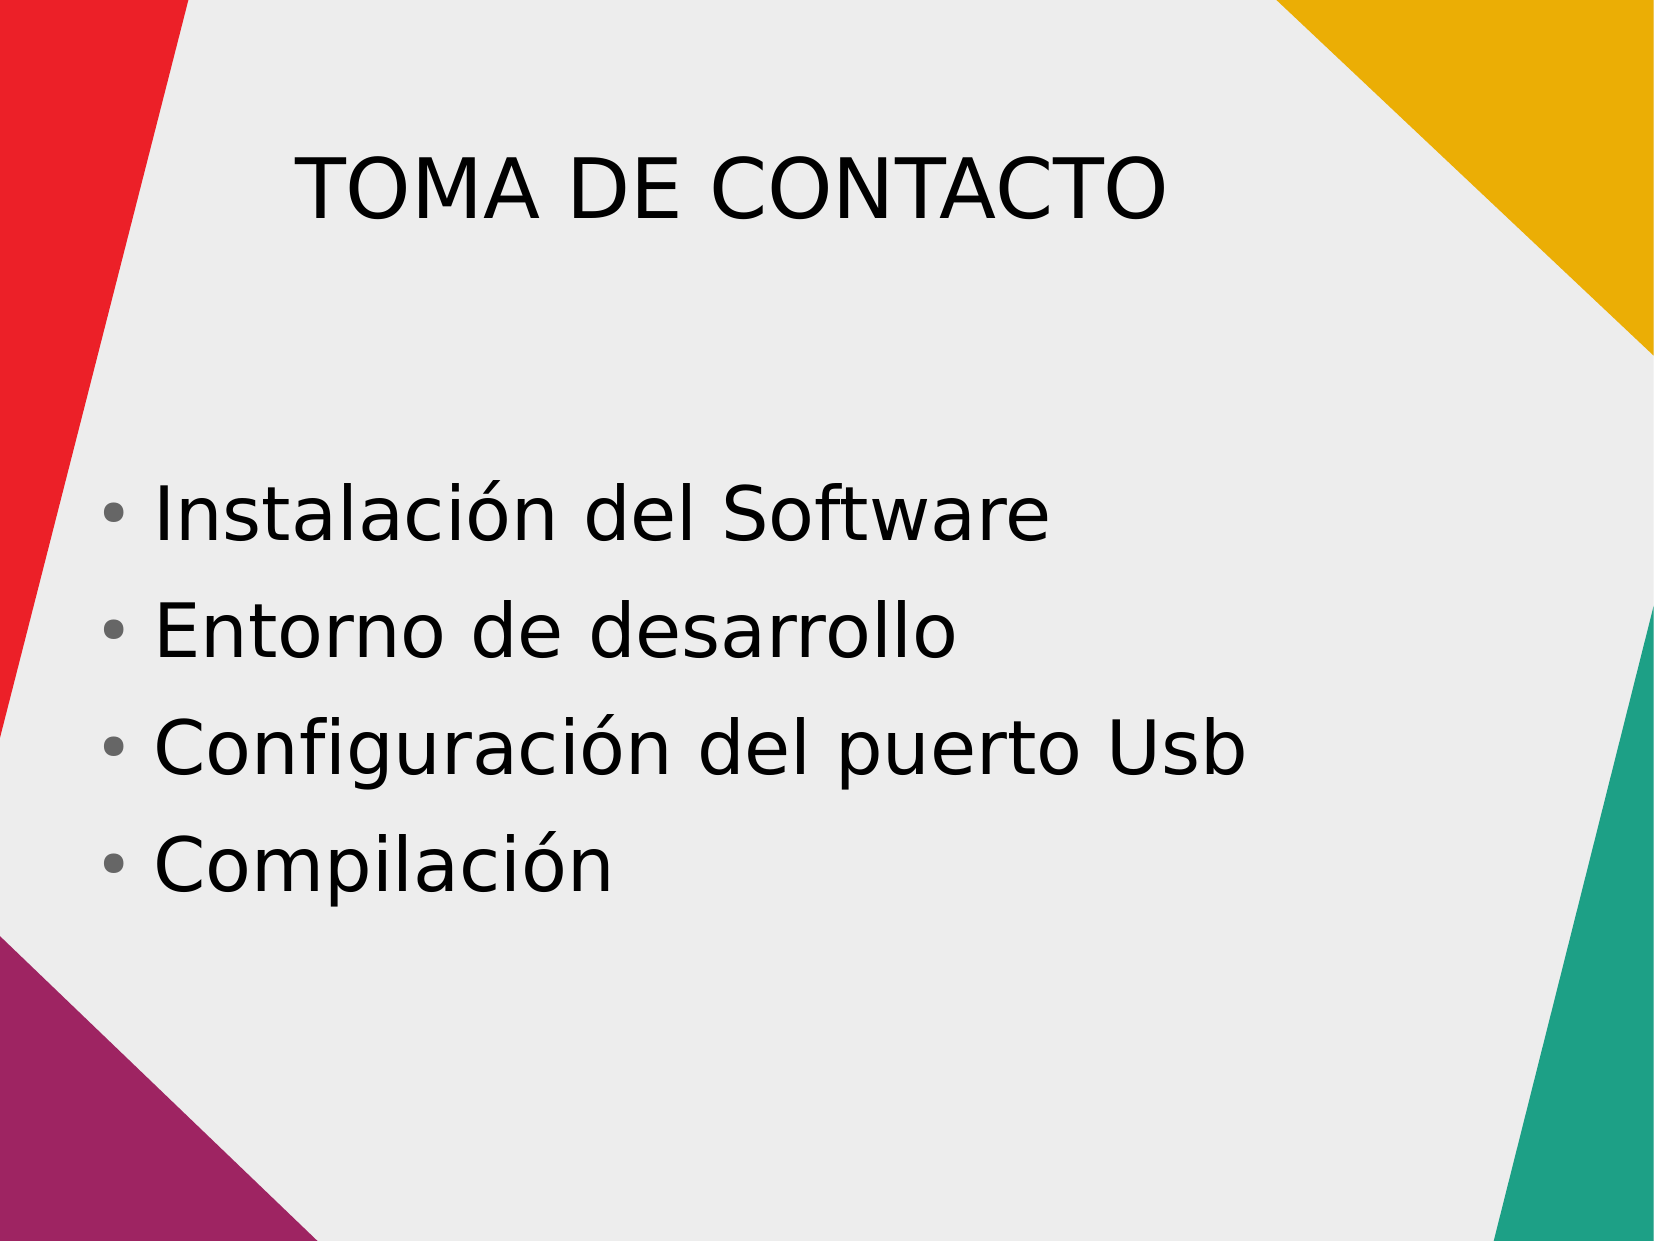

# TOMA DE CONTACTO
Instalación del Software
Entorno de desarrollo
Configuración del puerto Usb
Compilación